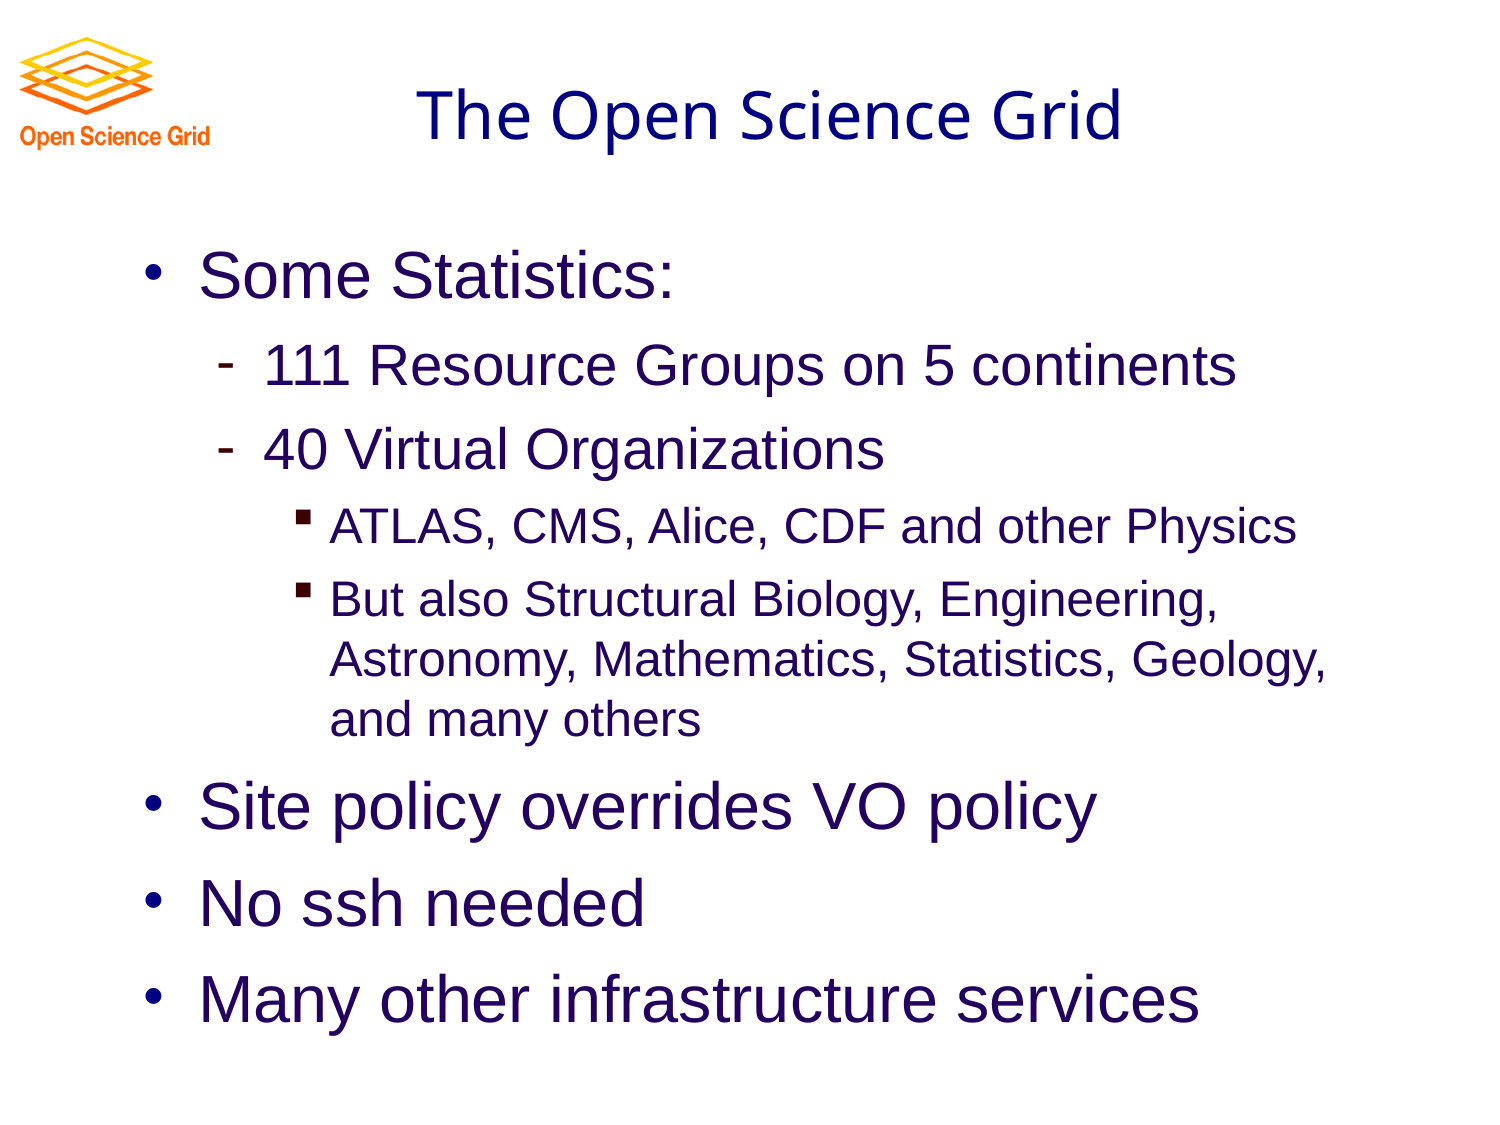

# The Open Science Grid
Some Statistics:
111 Resource Groups on 5 continents
40 Virtual Organizations
ATLAS, CMS, Alice, CDF and other Physics
But also Structural Biology, Engineering, Astronomy, Mathematics, Statistics, Geology, and many others
Site policy overrides VO policy
No ssh needed
Many other infrastructure services